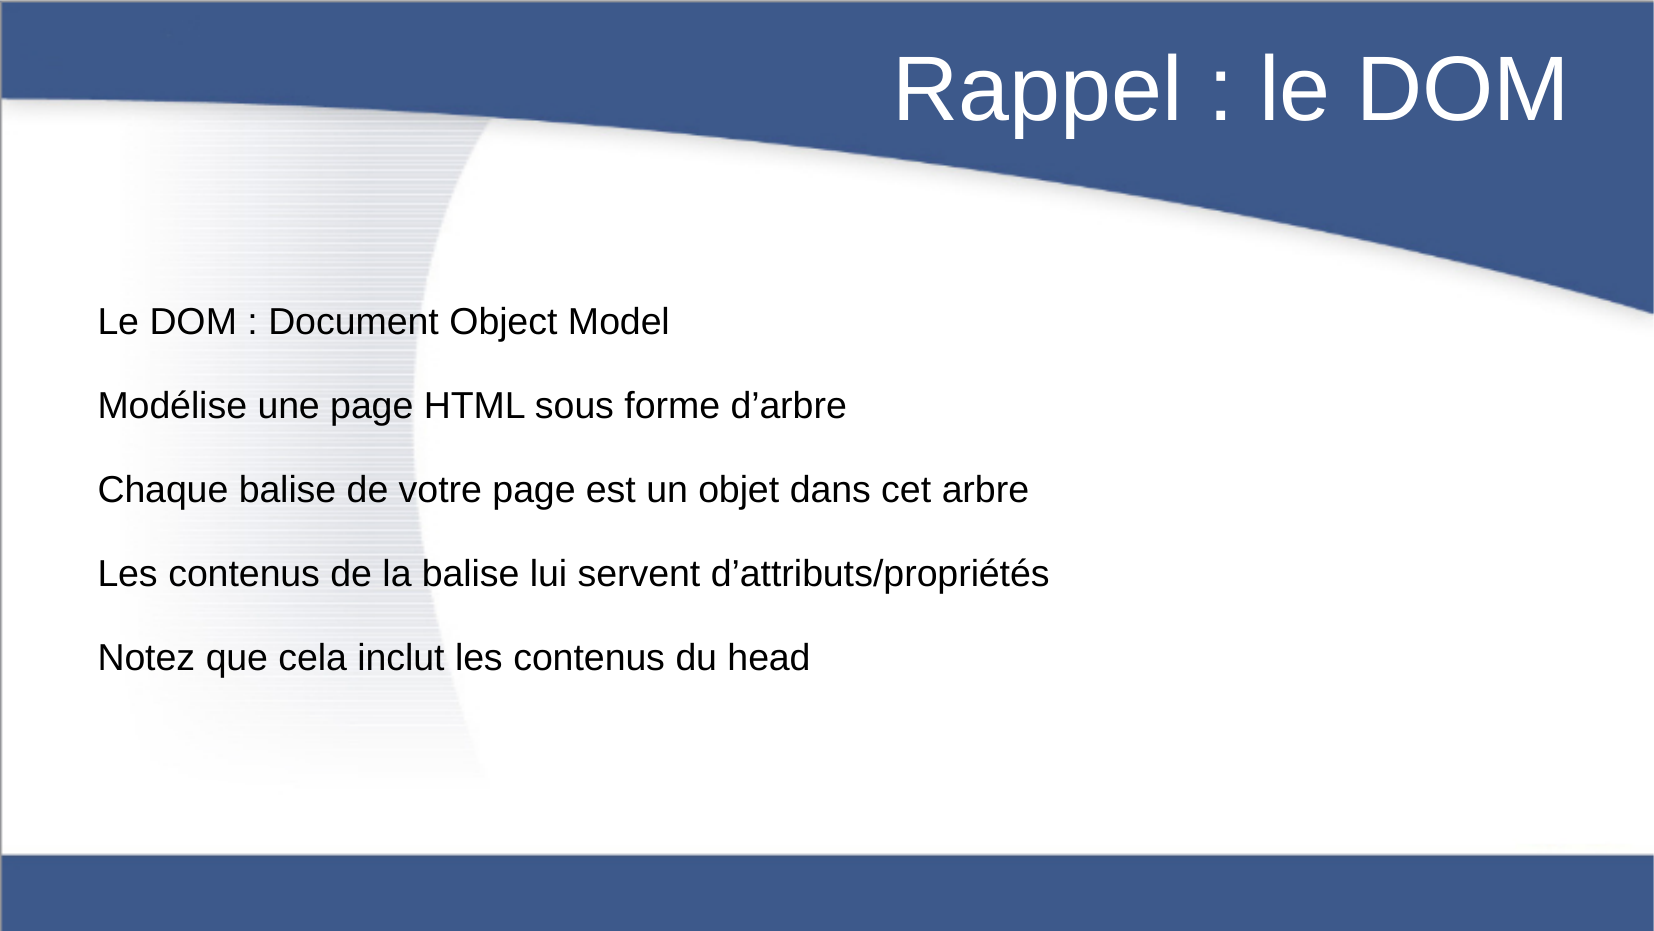

# Rappel : le DOM
Le DOM : Document Object Model
Modélise une page HTML sous forme d’arbre
Chaque balise de votre page est un objet dans cet arbre
Les contenus de la balise lui servent d’attributs/propriétés
Notez que cela inclut les contenus du head